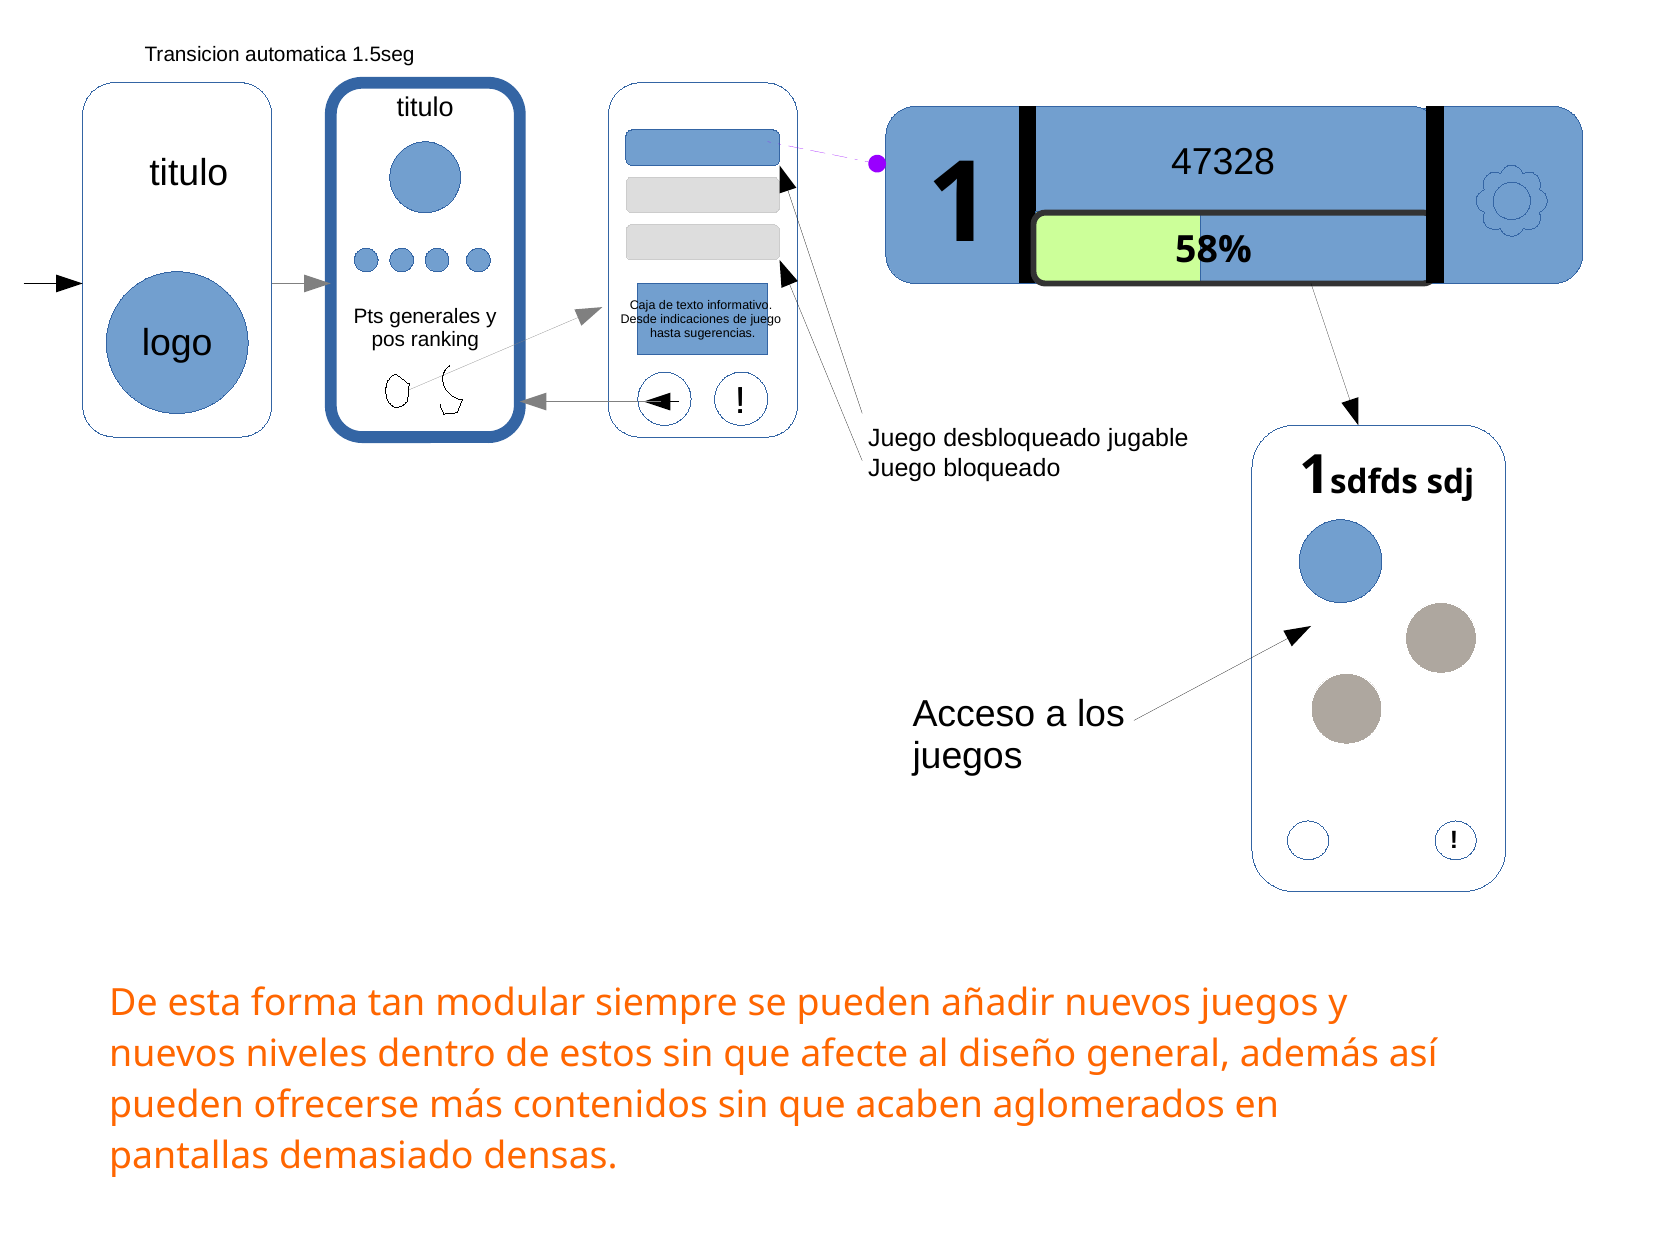

Transicion automatica 1.5seg
titulo
1
47328
titulo
58%
logo
Caja de texto informativo.
Desde indicaciones de juego
hasta sugerencias.
Pts generales y pos ranking
!
!
Juego desbloqueado jugable
1sdfds sdj
Juego bloqueado
Acceso a los juegos
!
De esta forma tan modular siempre se pueden añadir nuevos juegos y nuevos niveles dentro de estos sin que afecte al diseño general, además así pueden ofrecerse más contenidos sin que acaben aglomerados en pantallas demasiado densas.